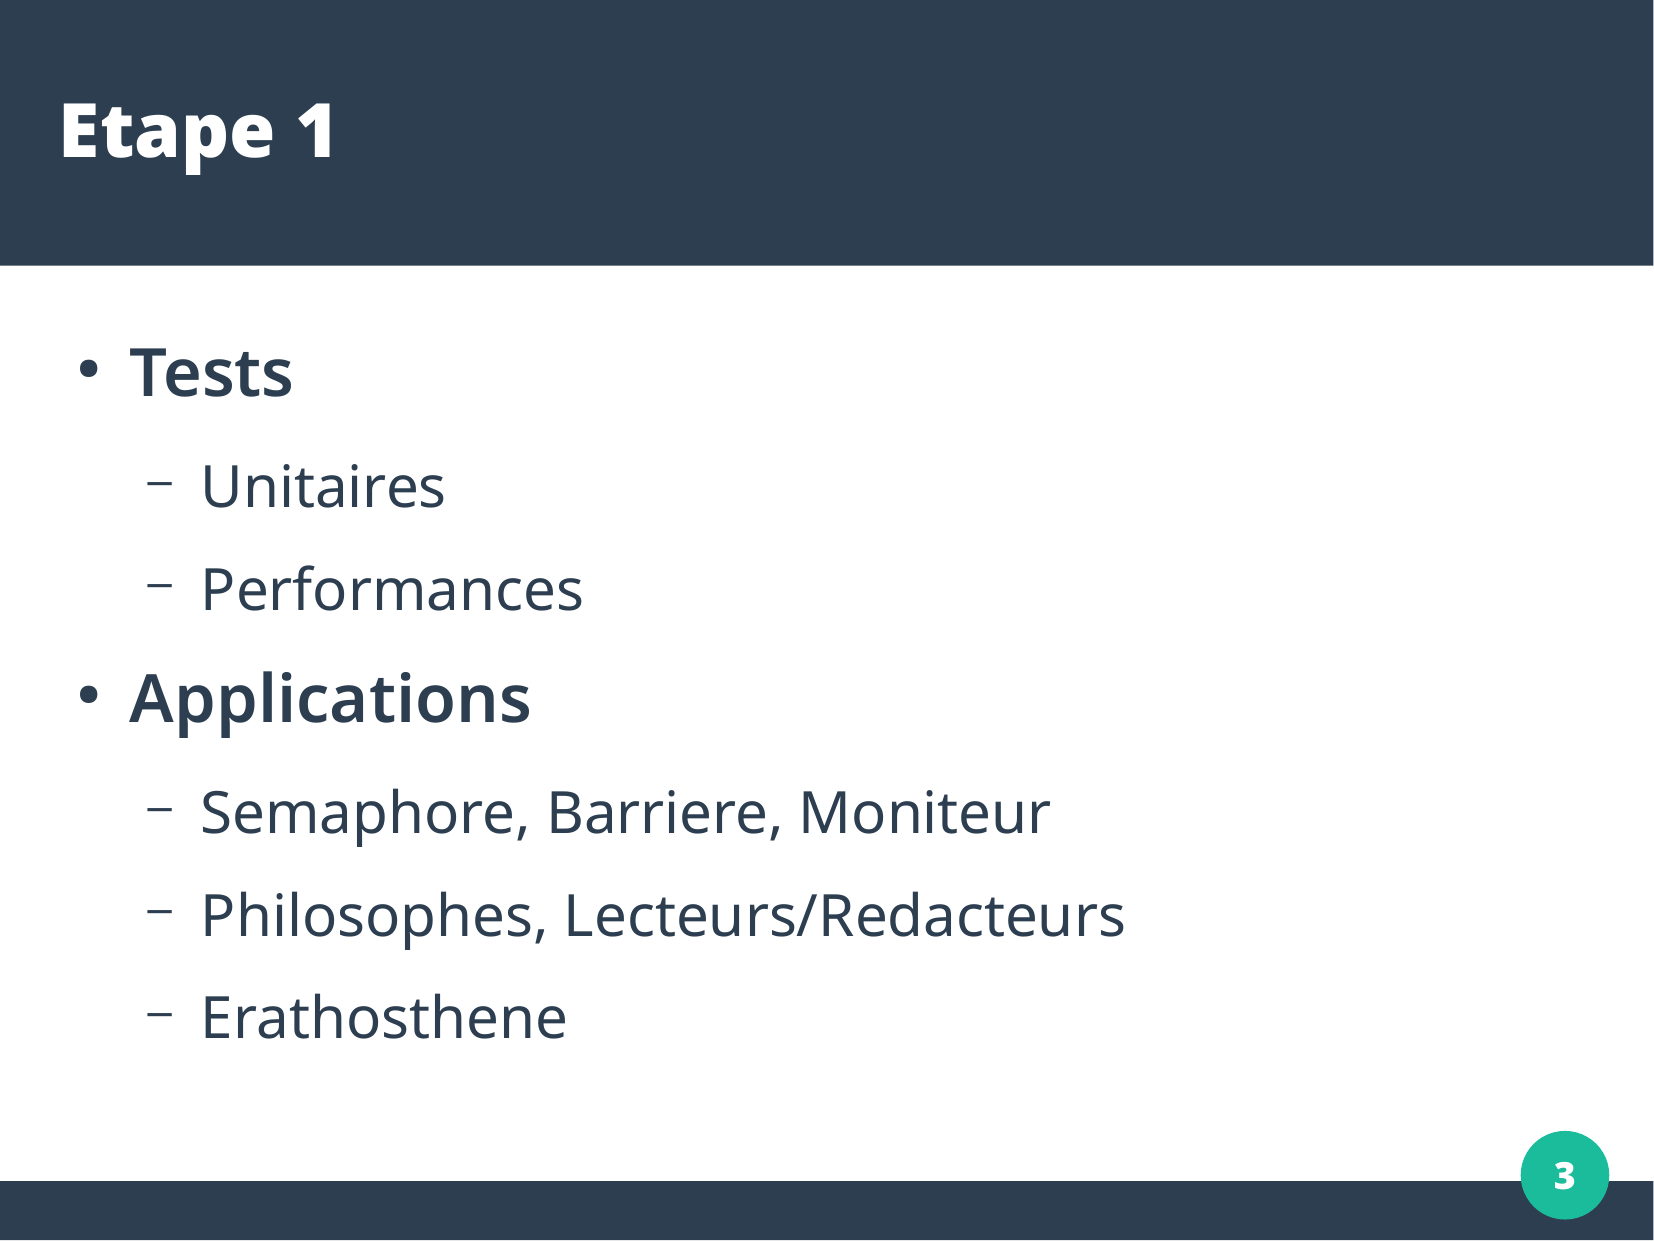

# Etape 1
Tests
Unitaires
Performances
Applications
Semaphore, Barriere, Moniteur
Philosophes, Lecteurs/Redacteurs
Erathosthene
3